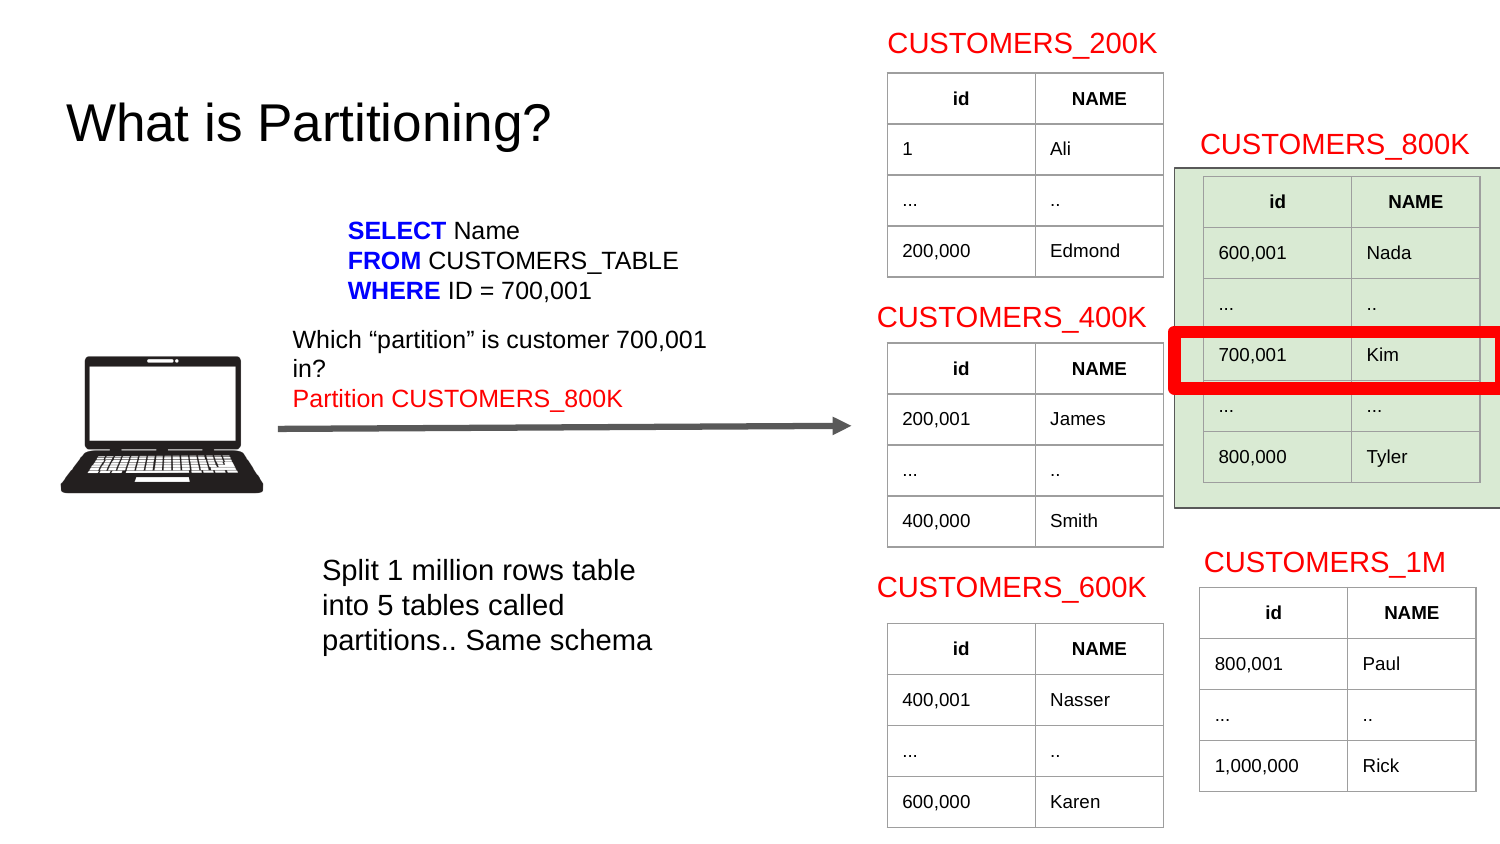

CUSTOMERS_200K
# What is Partitioning?
| id | NAME |
| --- | --- |
| 1 | Ali |
| ... | .. |
| 200,000 | Edmond |
CUSTOMERS_800K
| id | NAME |
| --- | --- |
| 600,001 | Nada |
| ... | .. |
| 700,001 | Kim |
| ... | ... |
| 800,000 | Tyler |
SELECT Name
FROM CUSTOMERS_TABLE
WHERE ID = 700,001
CUSTOMERS_400K
Which “partition” is customer 700,001 in?
Partition CUSTOMERS_800K
| id | NAME |
| --- | --- |
| 200,001 | James |
| ... | .. |
| 400,000 | Smith |
CUSTOMERS_1M
Split 1 million rows table into 5 tables called partitions.. Same schema
CUSTOMERS_600K
| id | NAME |
| --- | --- |
| 800,001 | Paul |
| ... | .. |
| 1,000,000 | Rick |
| id | NAME |
| --- | --- |
| 400,001 | Nasser |
| ... | .. |
| 600,000 | Karen |